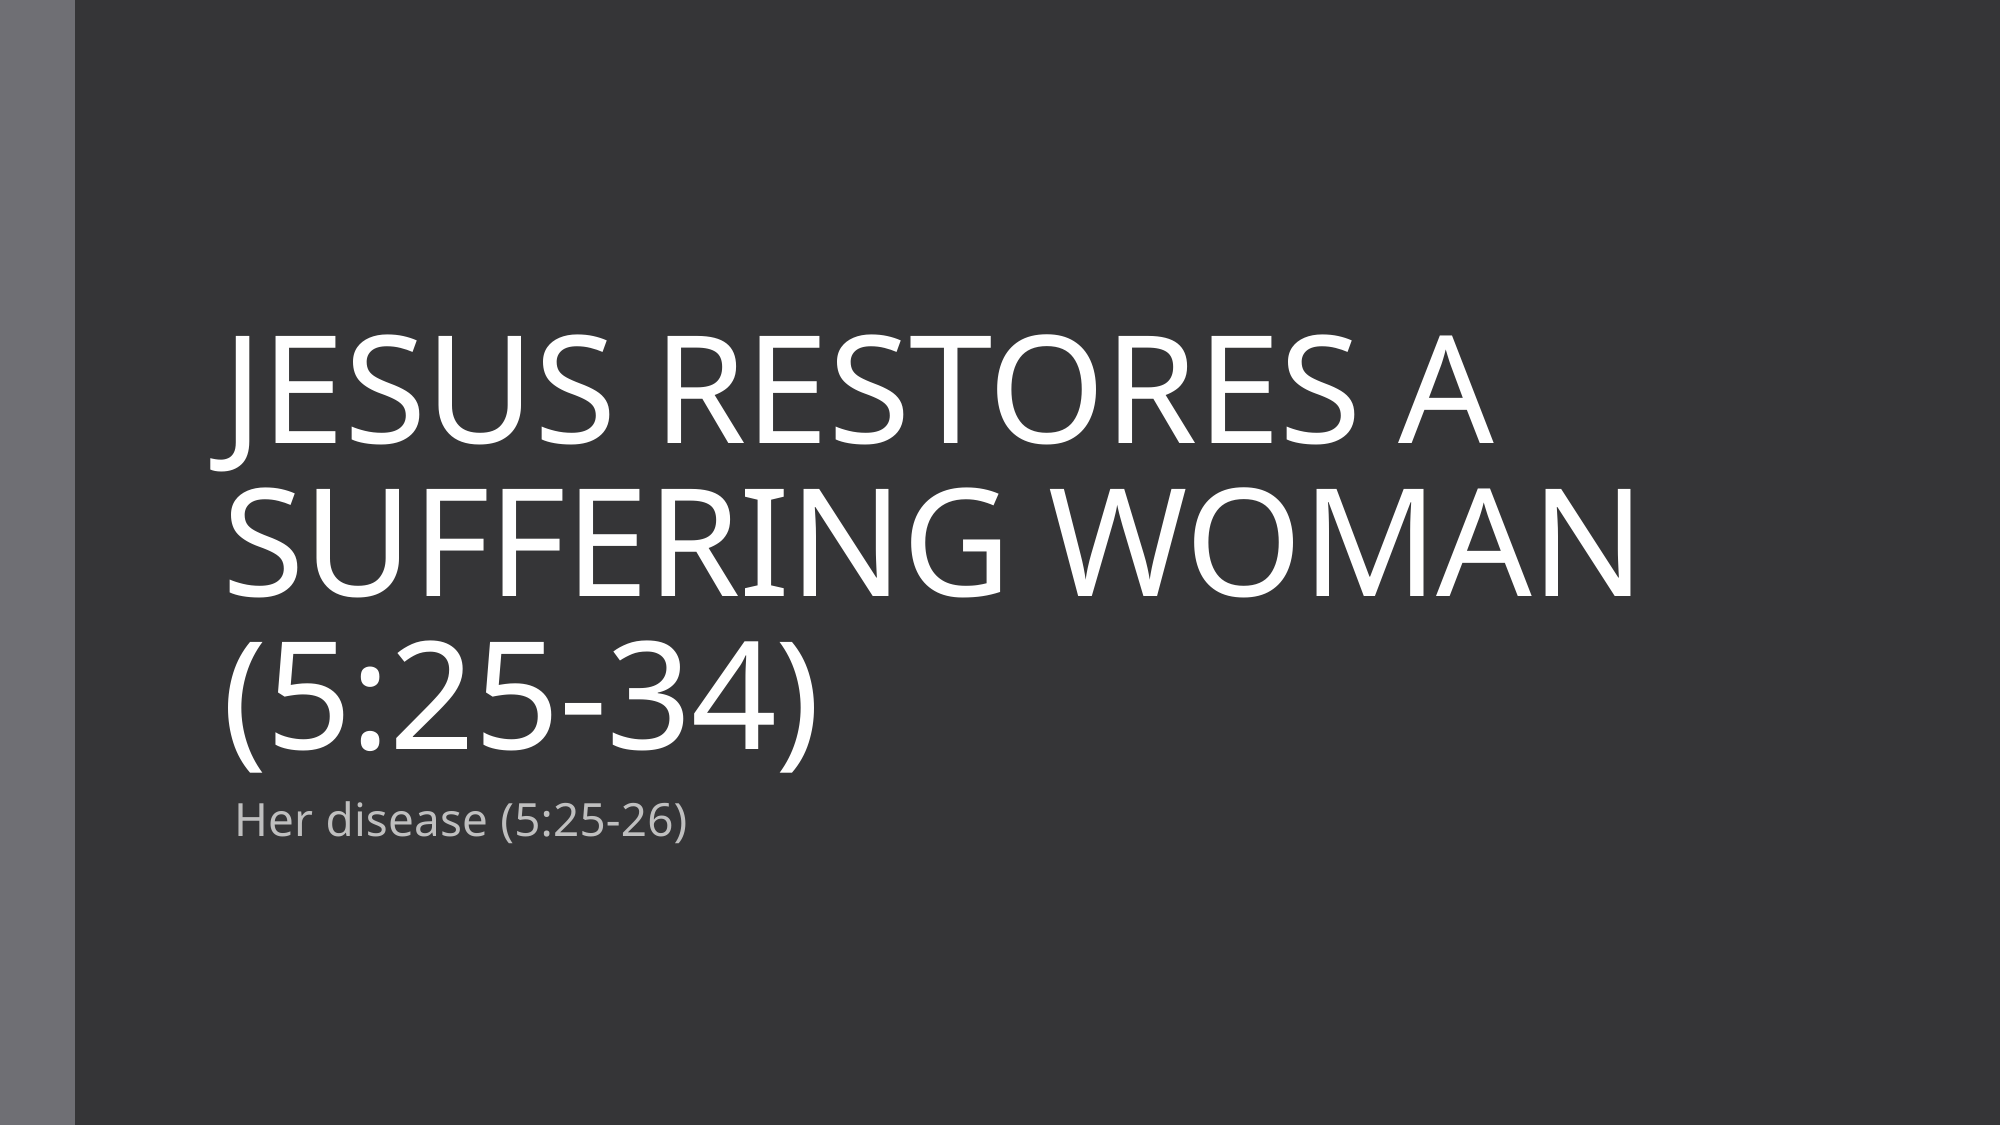

# JESUS RESTORES A SUFFERING WOMAN (5:25-34)
 Her disease (5:25-26)